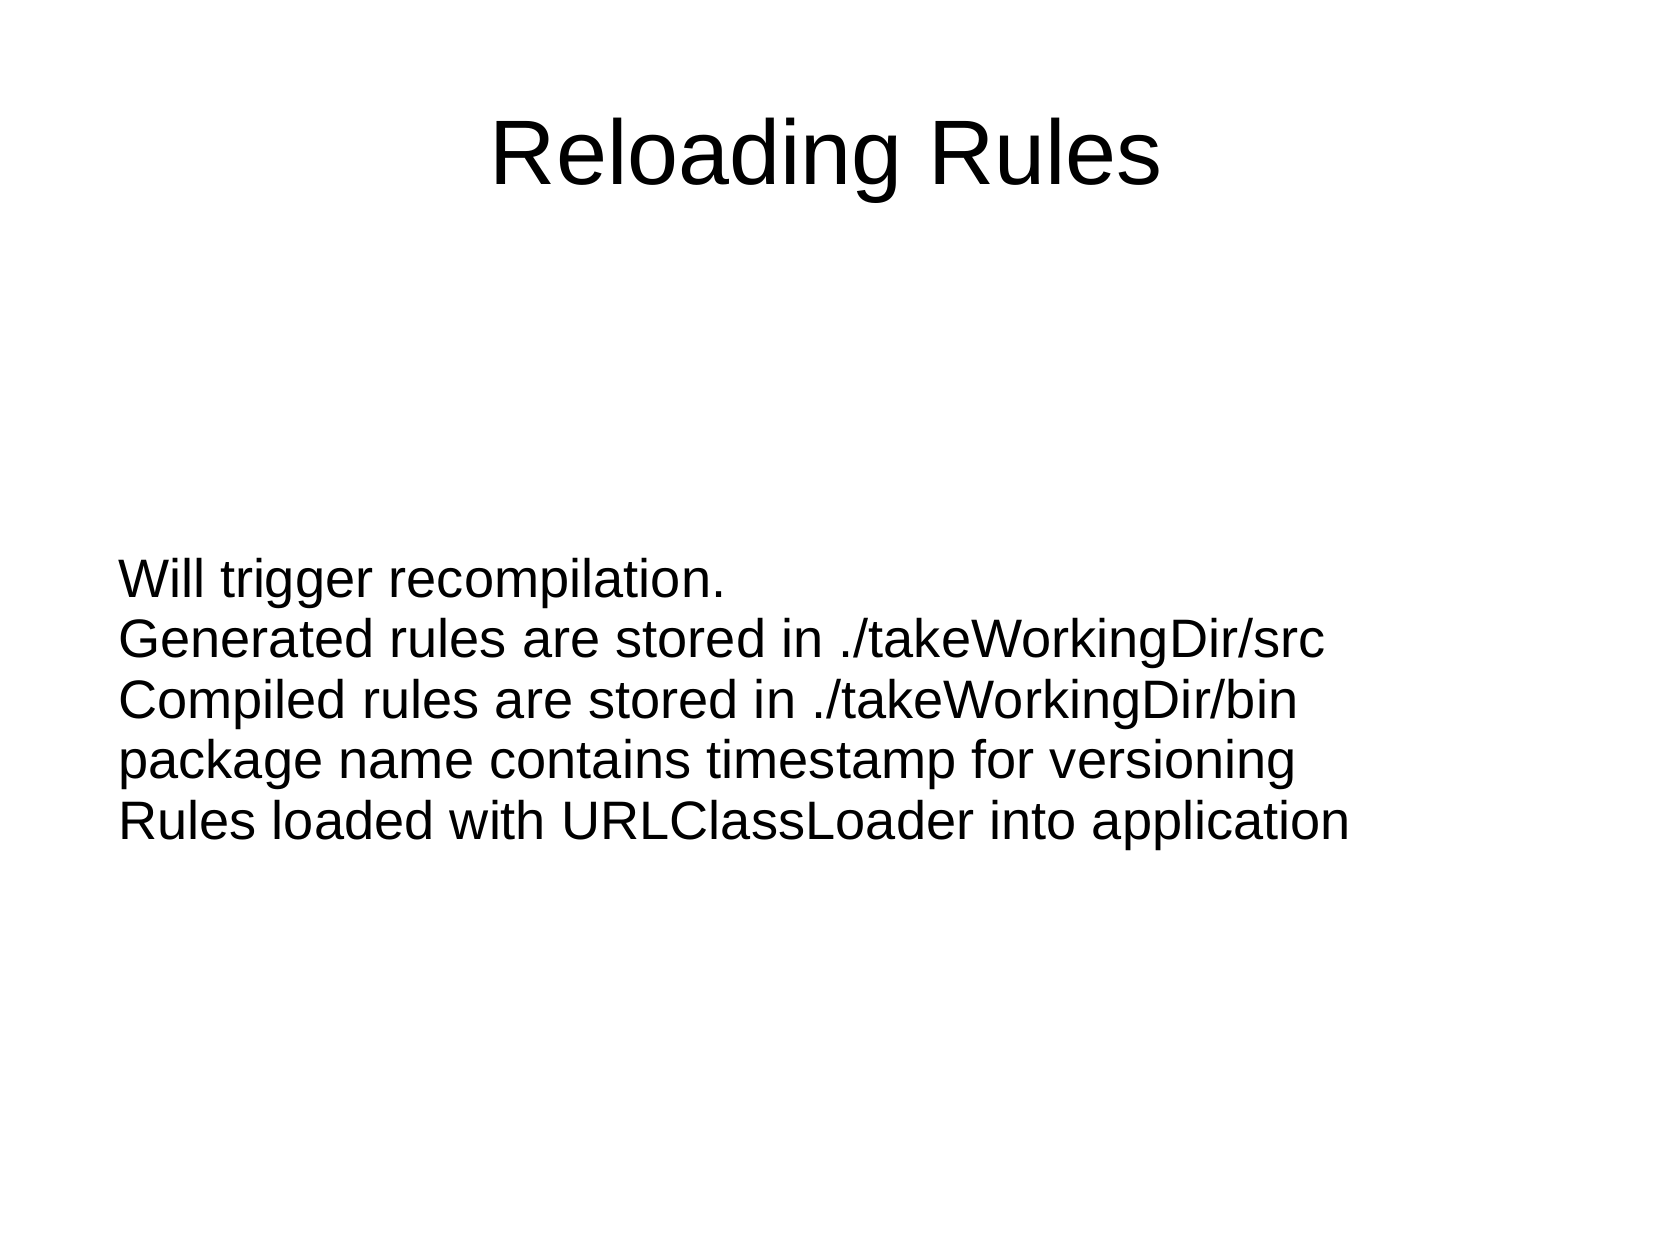

# Reloading Rules
Will trigger recompilation.
Generated rules are stored in ./takeWorkingDir/src
Compiled rules are stored in ./takeWorkingDir/bin
package name contains timestamp for versioning
Rules loaded with URLClassLoader into application